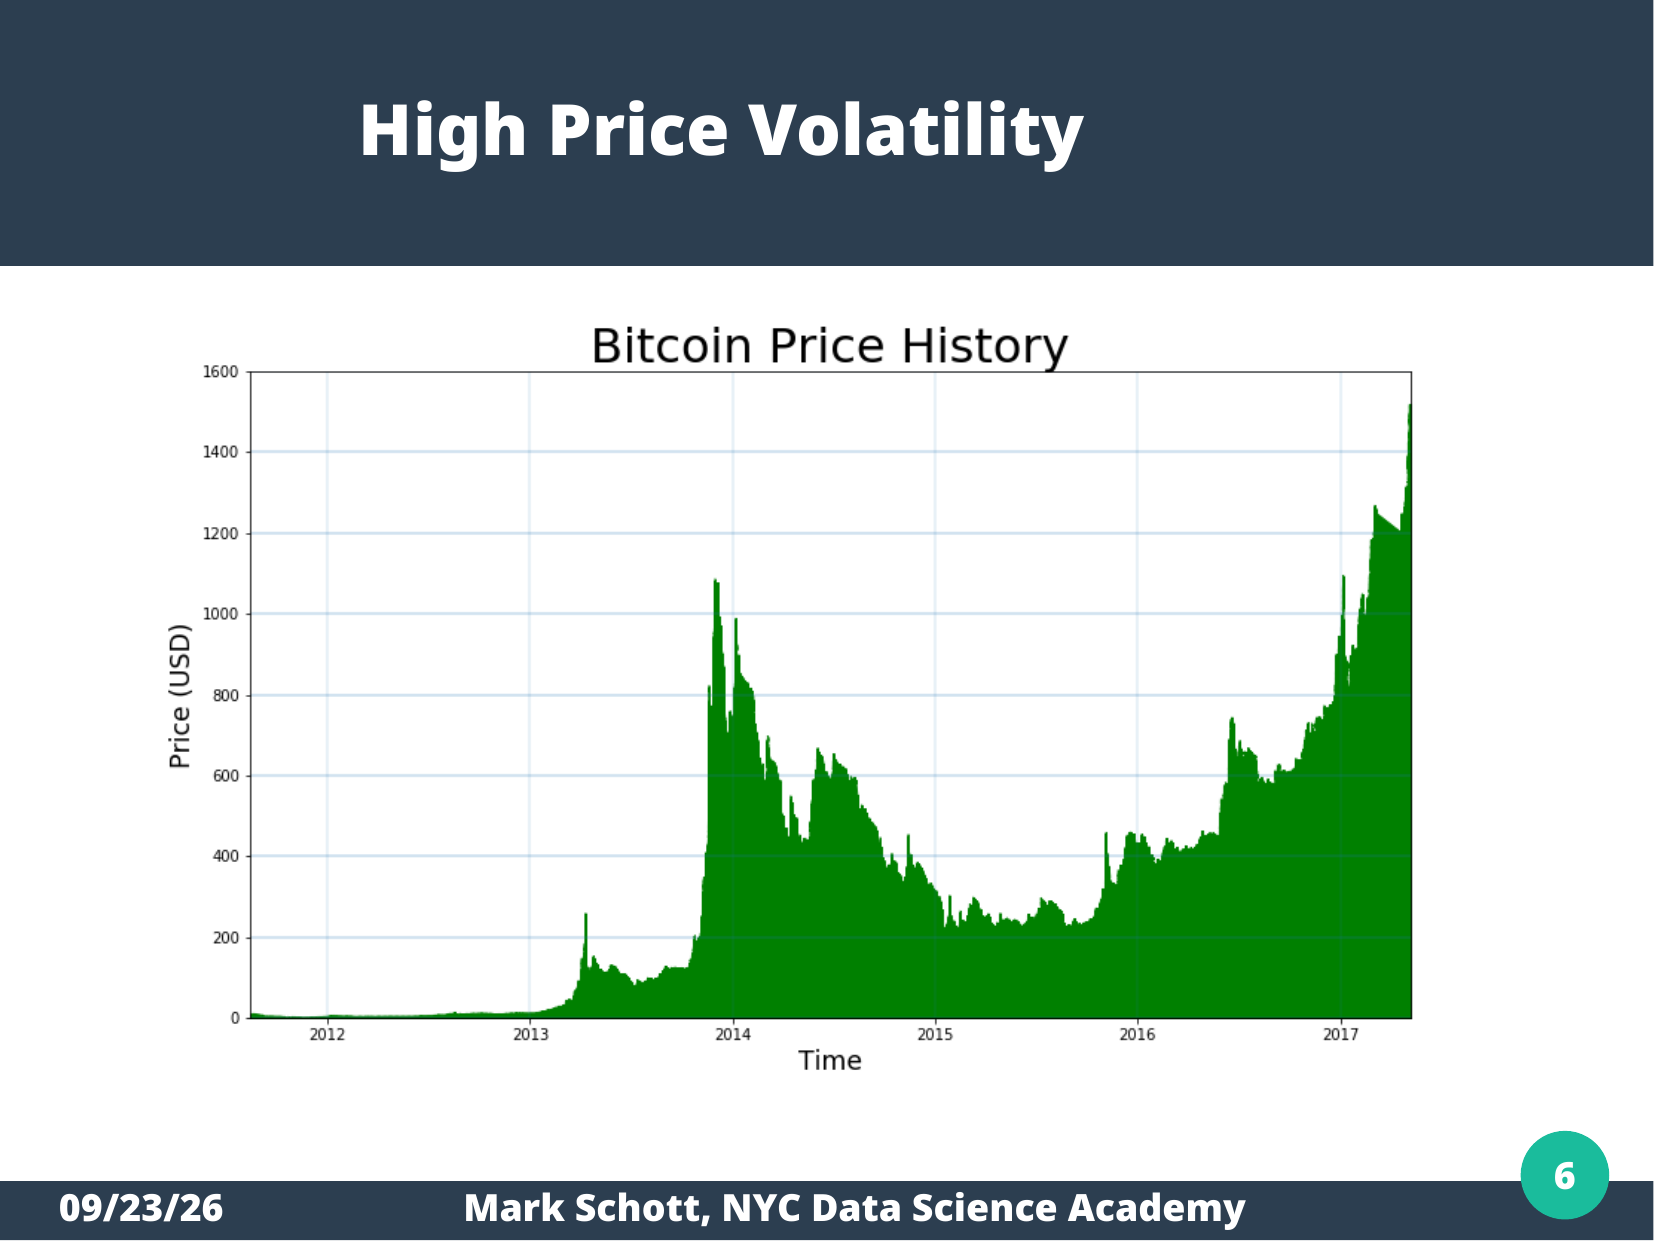

# High Price Volatility
6
Mark Schott, NYC Data Science Academy